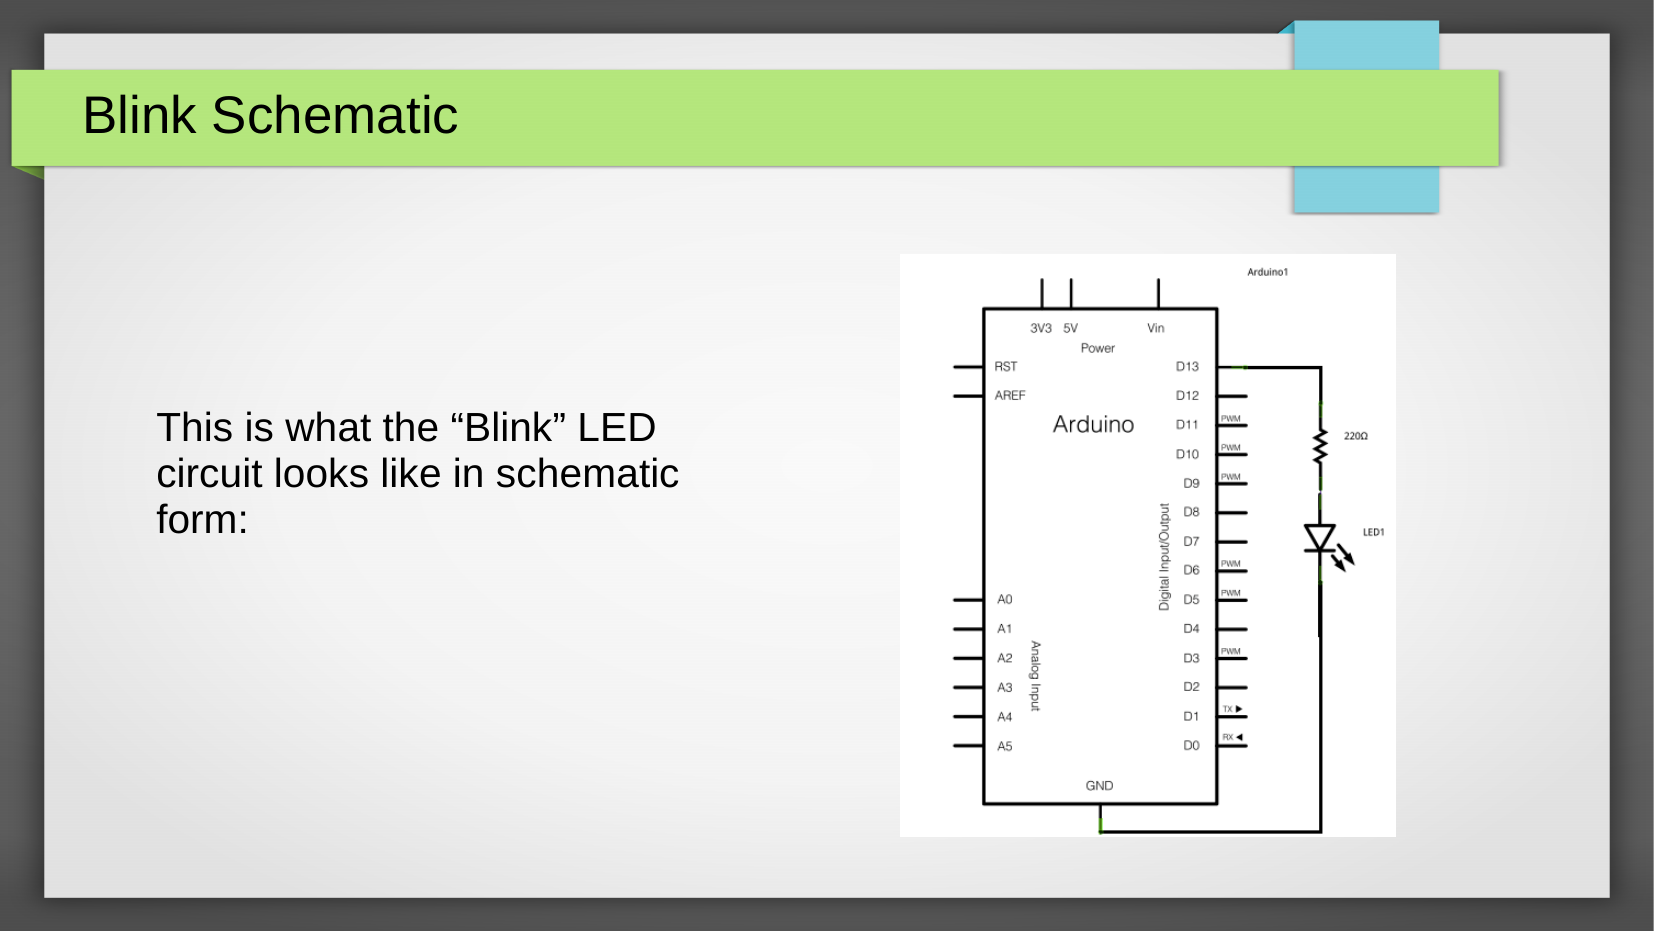

# Blink Schematic
This is what the “Blink” LED circuit looks like in schematic form: